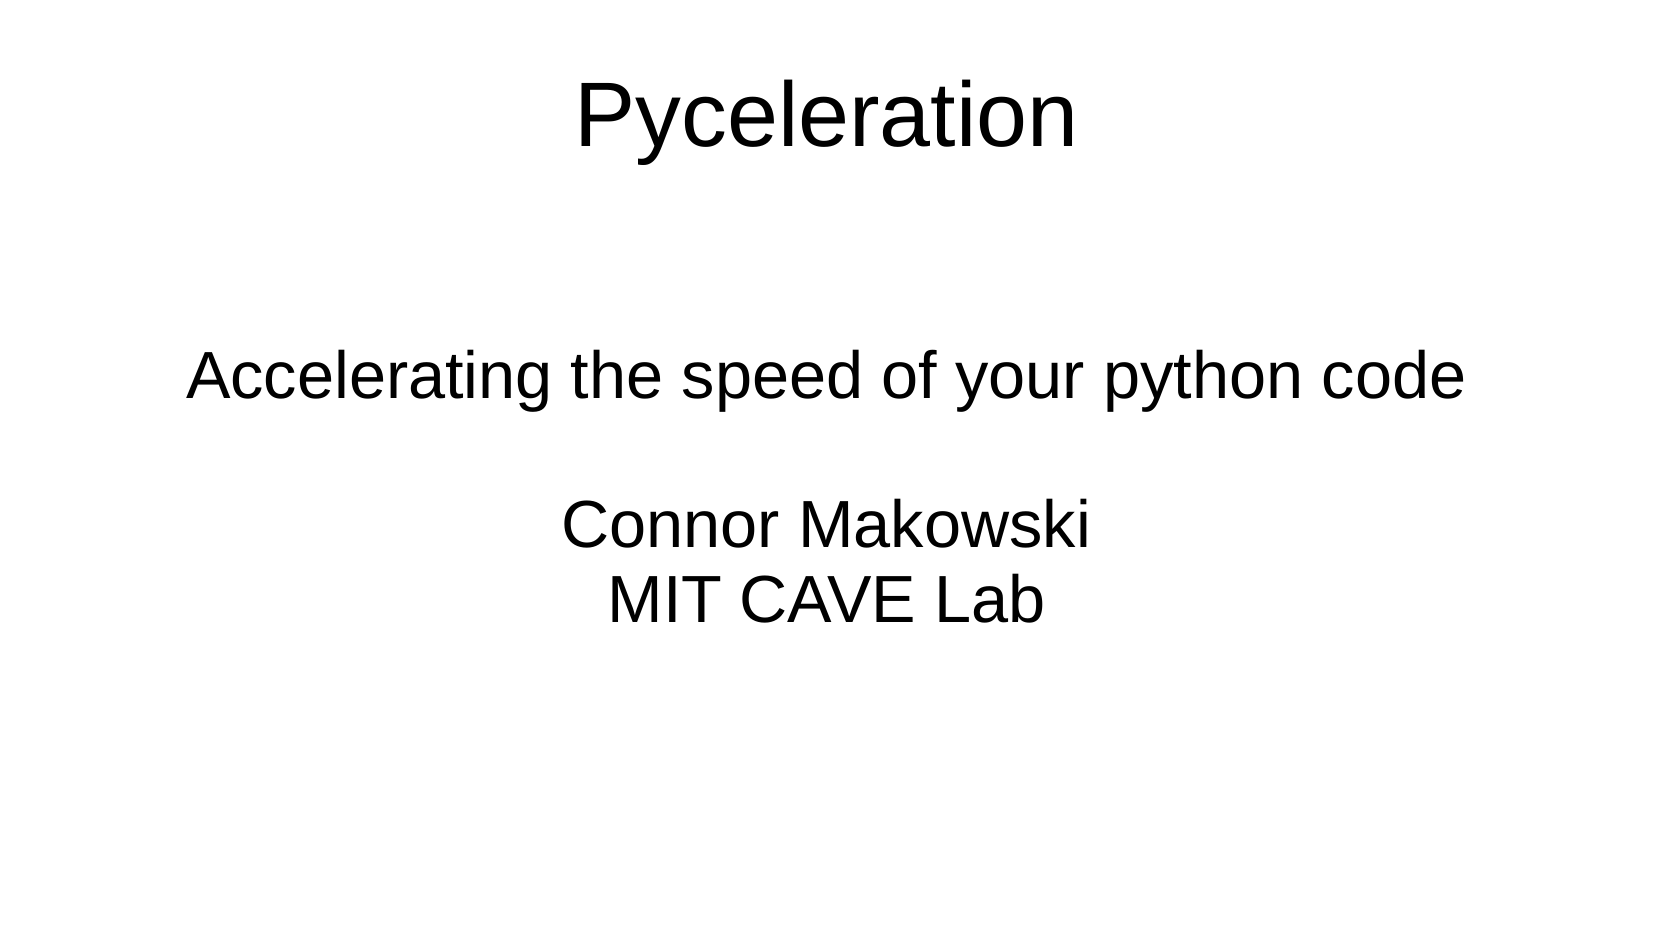

# Pyceleration
Accelerating the speed of your python code
Connor Makowski
MIT CAVE Lab